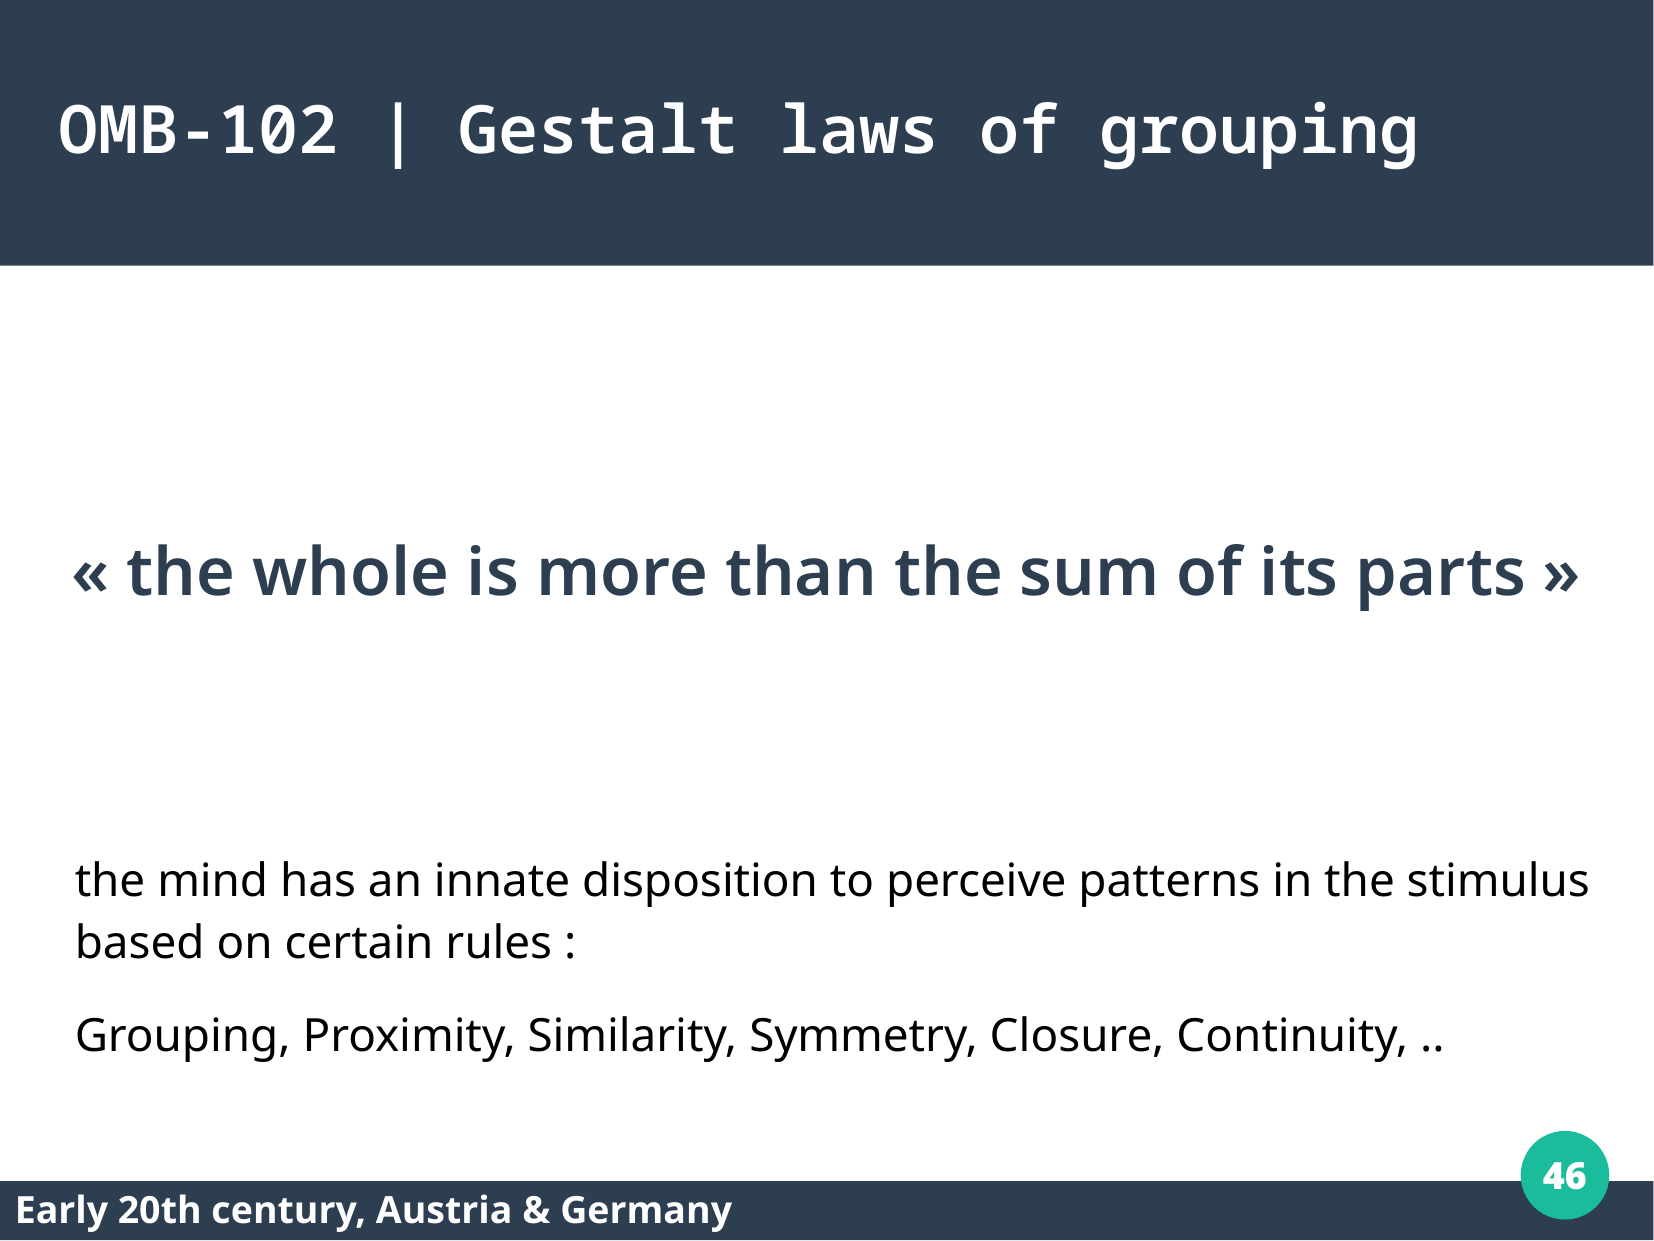

# OMB-102 | Gestalt laws of grouping
« the whole is more than the sum of its parts »
the mind has an innate disposition to perceive patterns in the stimulus based on certain rules :
Grouping, Proximity, Similarity, Symmetry, Closure, Continuity, ..
46
Early 20th century, Austria & Germany